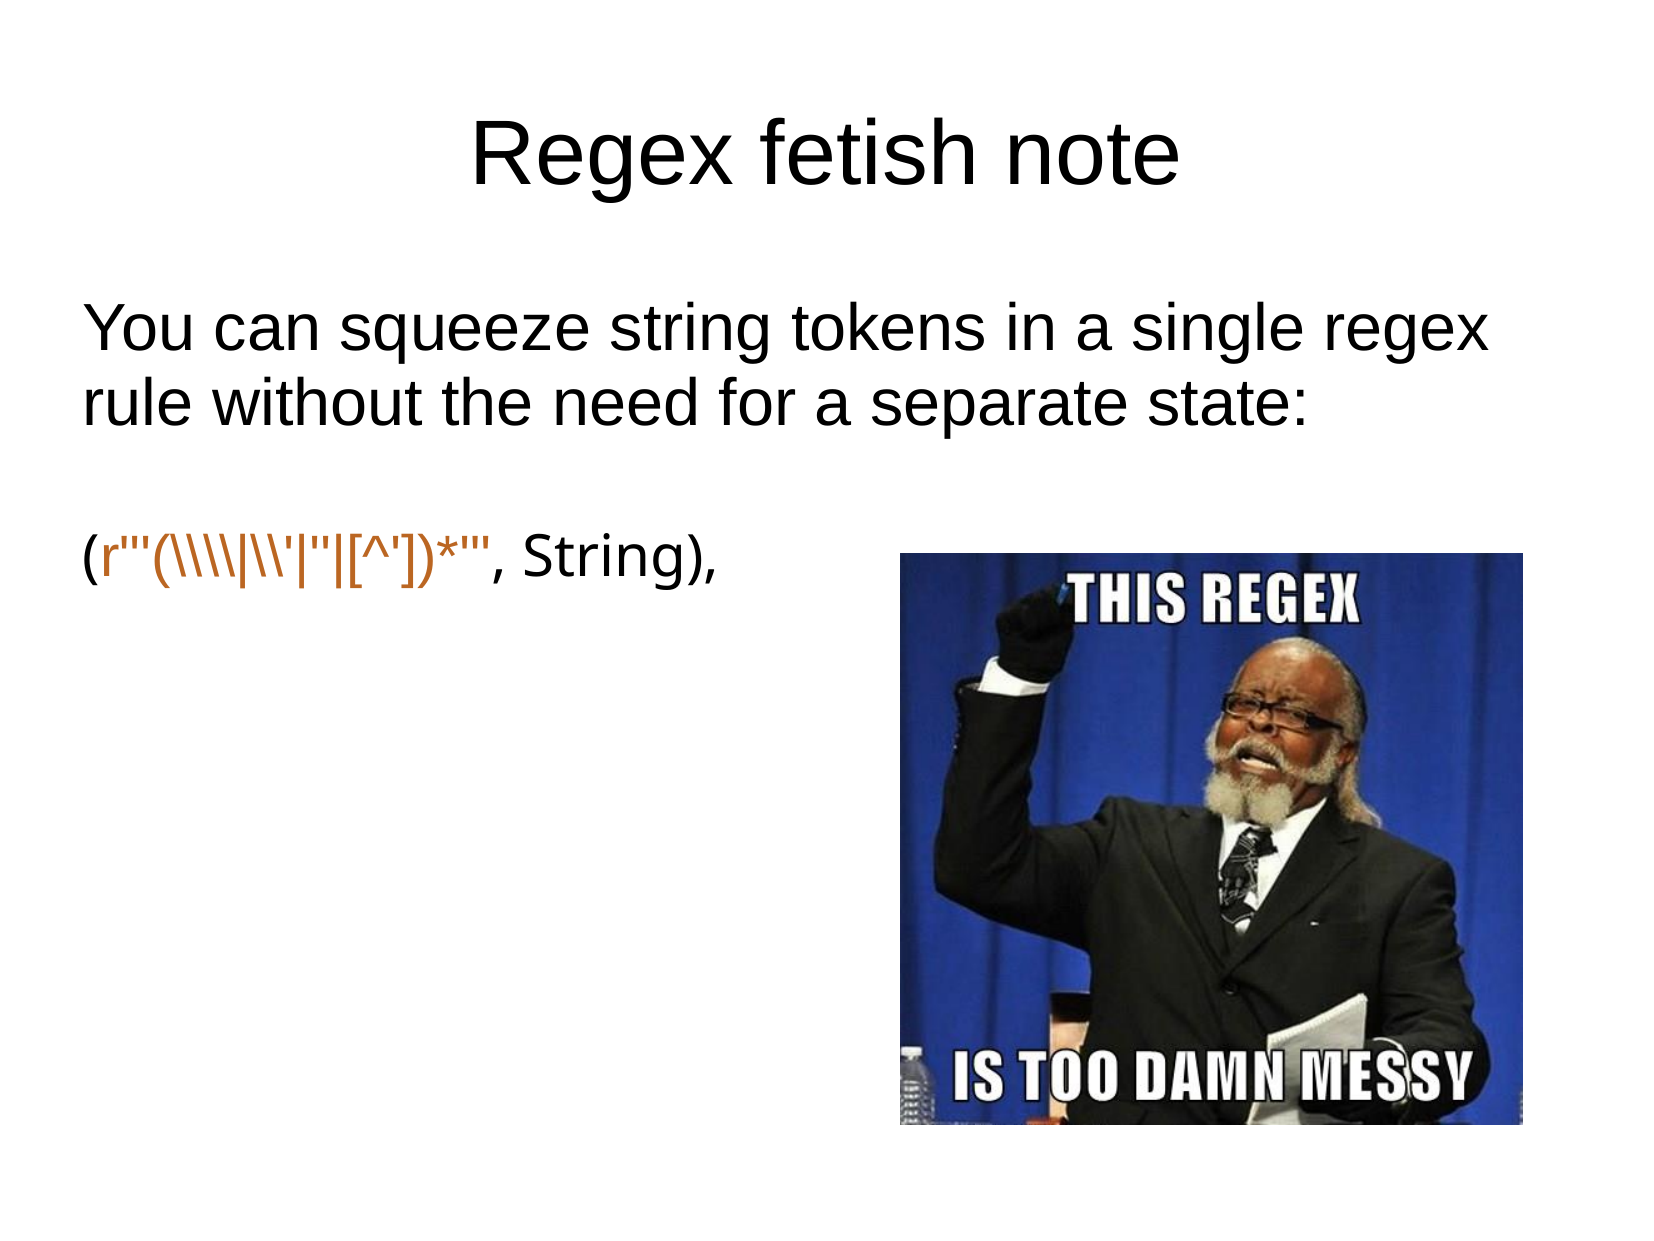

# Regex fetish note
You can squeeze string tokens in a single regex rule without the need for a separate state:
(r"'(\\\\|\\'|''|[^'])*'", String),